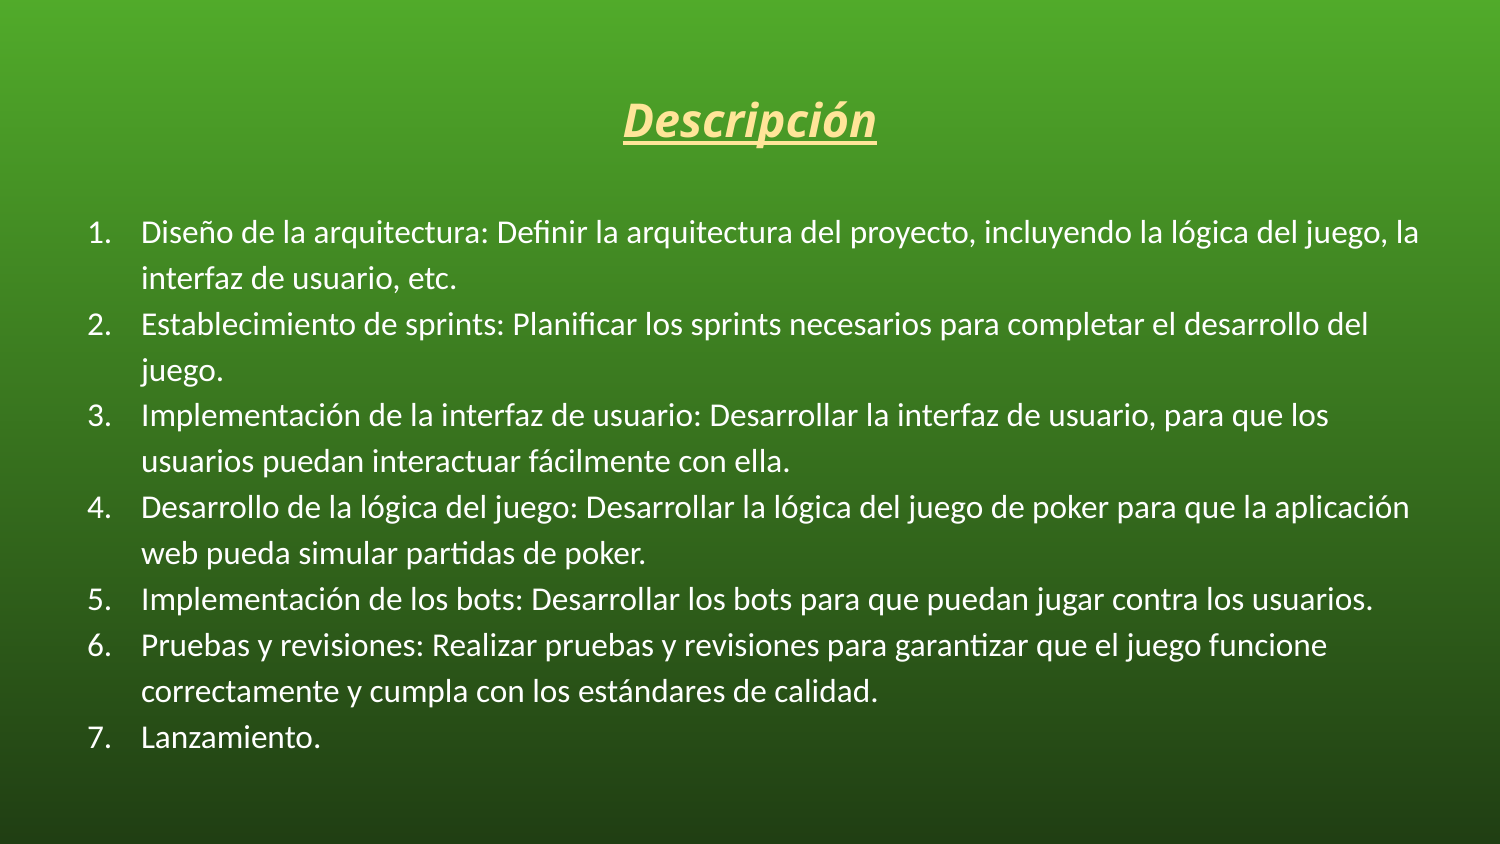

# Descripción
Diseño de la arquitectura: Definir la arquitectura del proyecto, incluyendo la lógica del juego, la interfaz de usuario, etc.
Establecimiento de sprints: Planificar los sprints necesarios para completar el desarrollo del juego.
Implementación de la interfaz de usuario: Desarrollar la interfaz de usuario, para que los usuarios puedan interactuar fácilmente con ella.
Desarrollo de la lógica del juego: Desarrollar la lógica del juego de poker para que la aplicación web pueda simular partidas de poker.
Implementación de los bots: Desarrollar los bots para que puedan jugar contra los usuarios.
Pruebas y revisiones: Realizar pruebas y revisiones para garantizar que el juego funcione correctamente y cumpla con los estándares de calidad.
Lanzamiento.